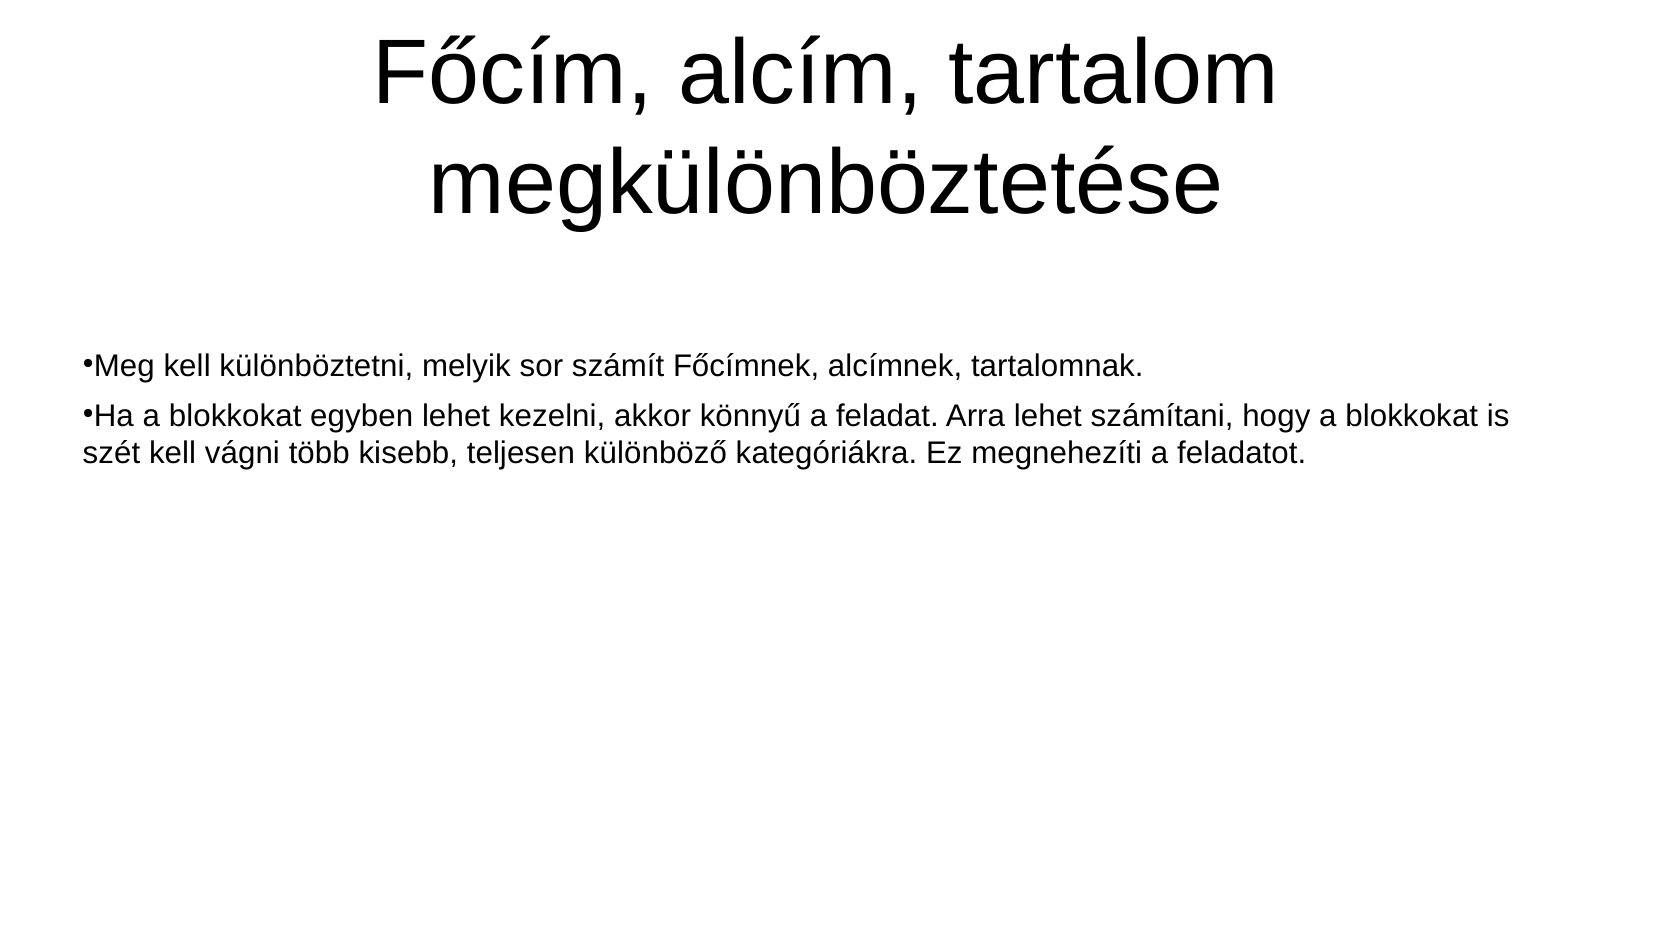

# Főcím, alcím, tartalom megkülönböztetése
Meg kell különböztetni, melyik sor számít Főcímnek, alcímnek, tartalomnak.
Ha a blokkokat egyben lehet kezelni, akkor könnyű a feladat. Arra lehet számítani, hogy a blokkokat is szét kell vágni több kisebb, teljesen különböző kategóriákra. Ez megnehezíti a feladatot.